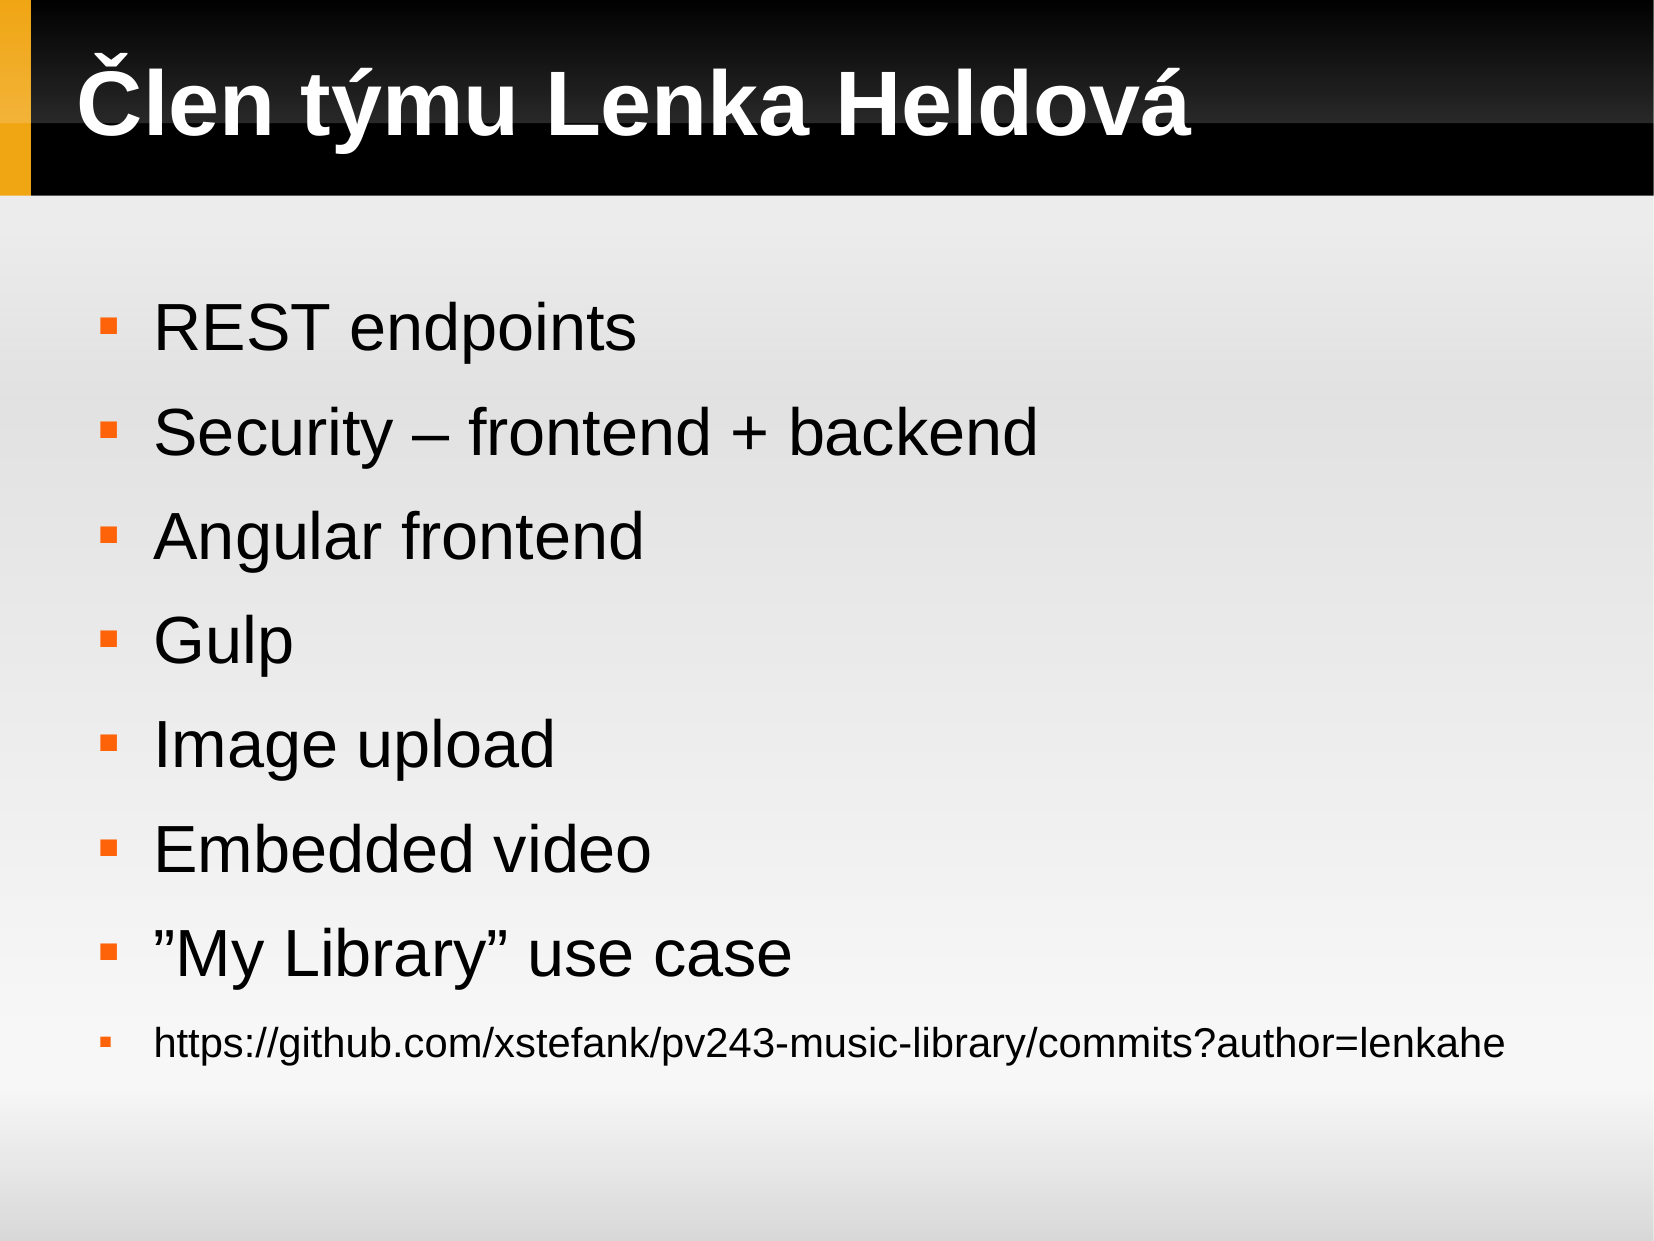

# Člen týmu Lenka Heldová
REST endpoints
Security – frontend + backend
Angular frontend
Gulp
Image upload
Embedded video
”My Library” use case
https://github.com/xstefank/pv243-music-library/commits?author=lenkahe